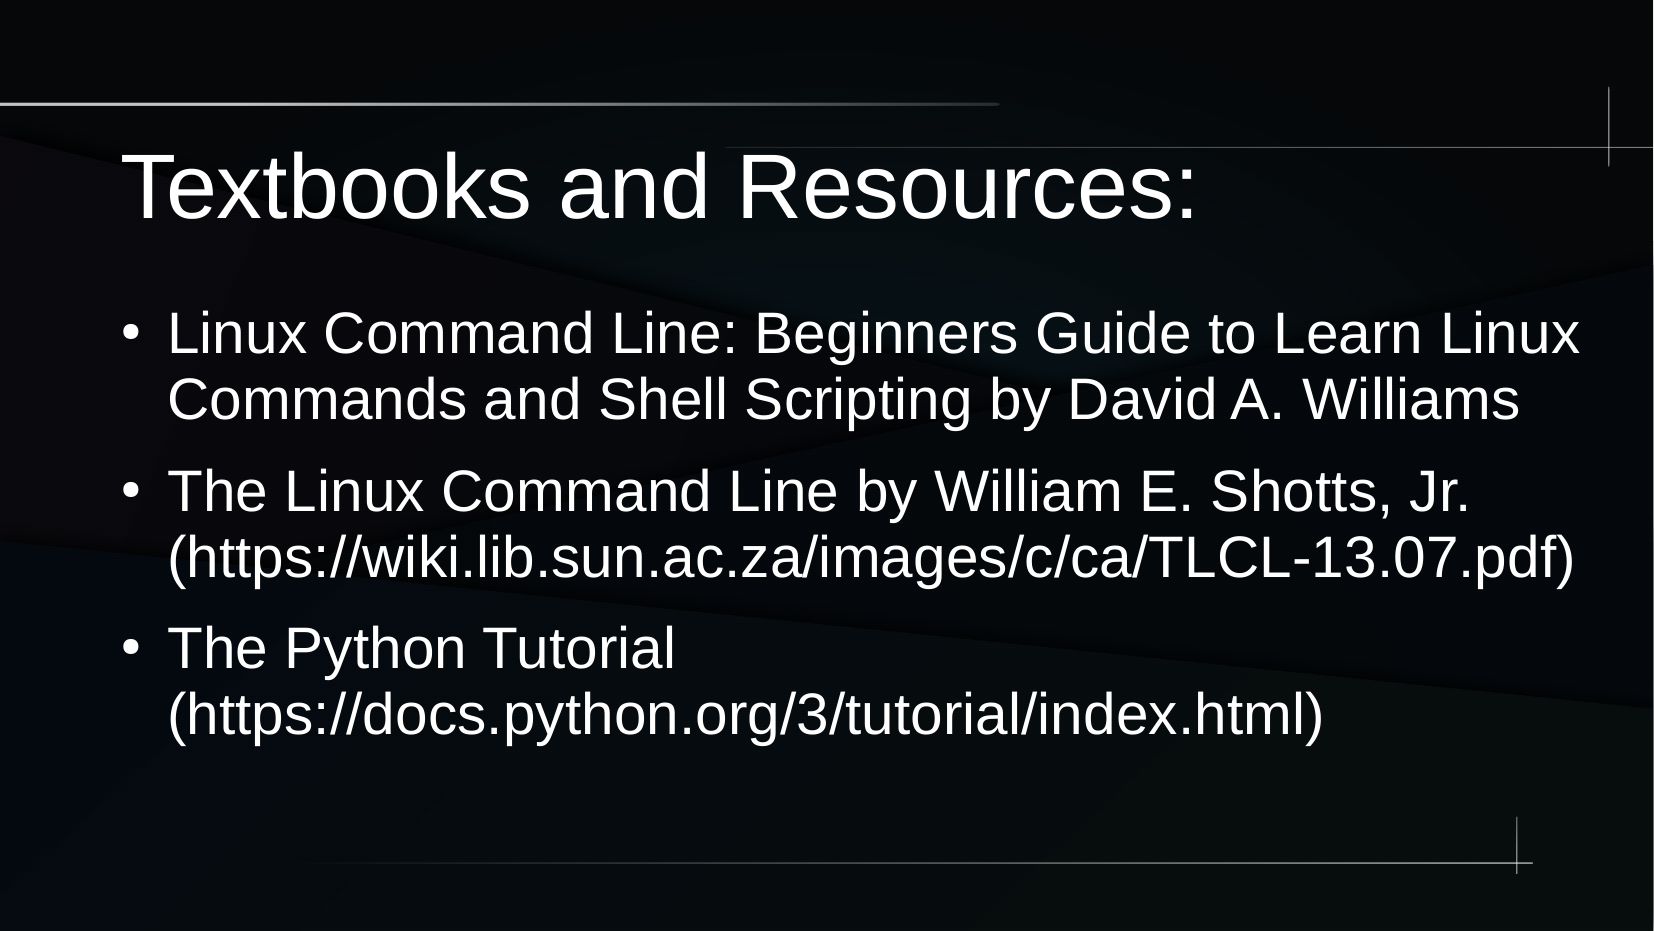

# Textbooks and Resources:
Linux Command Line: Beginners Guide to Learn Linux Commands and Shell Scripting by David A. Williams
The Linux Command Line by William E. Shotts, Jr. (https://wiki.lib.sun.ac.za/images/c/ca/TLCL-13.07.pdf)
The Python Tutorial (https://docs.python.org/3/tutorial/index.html)